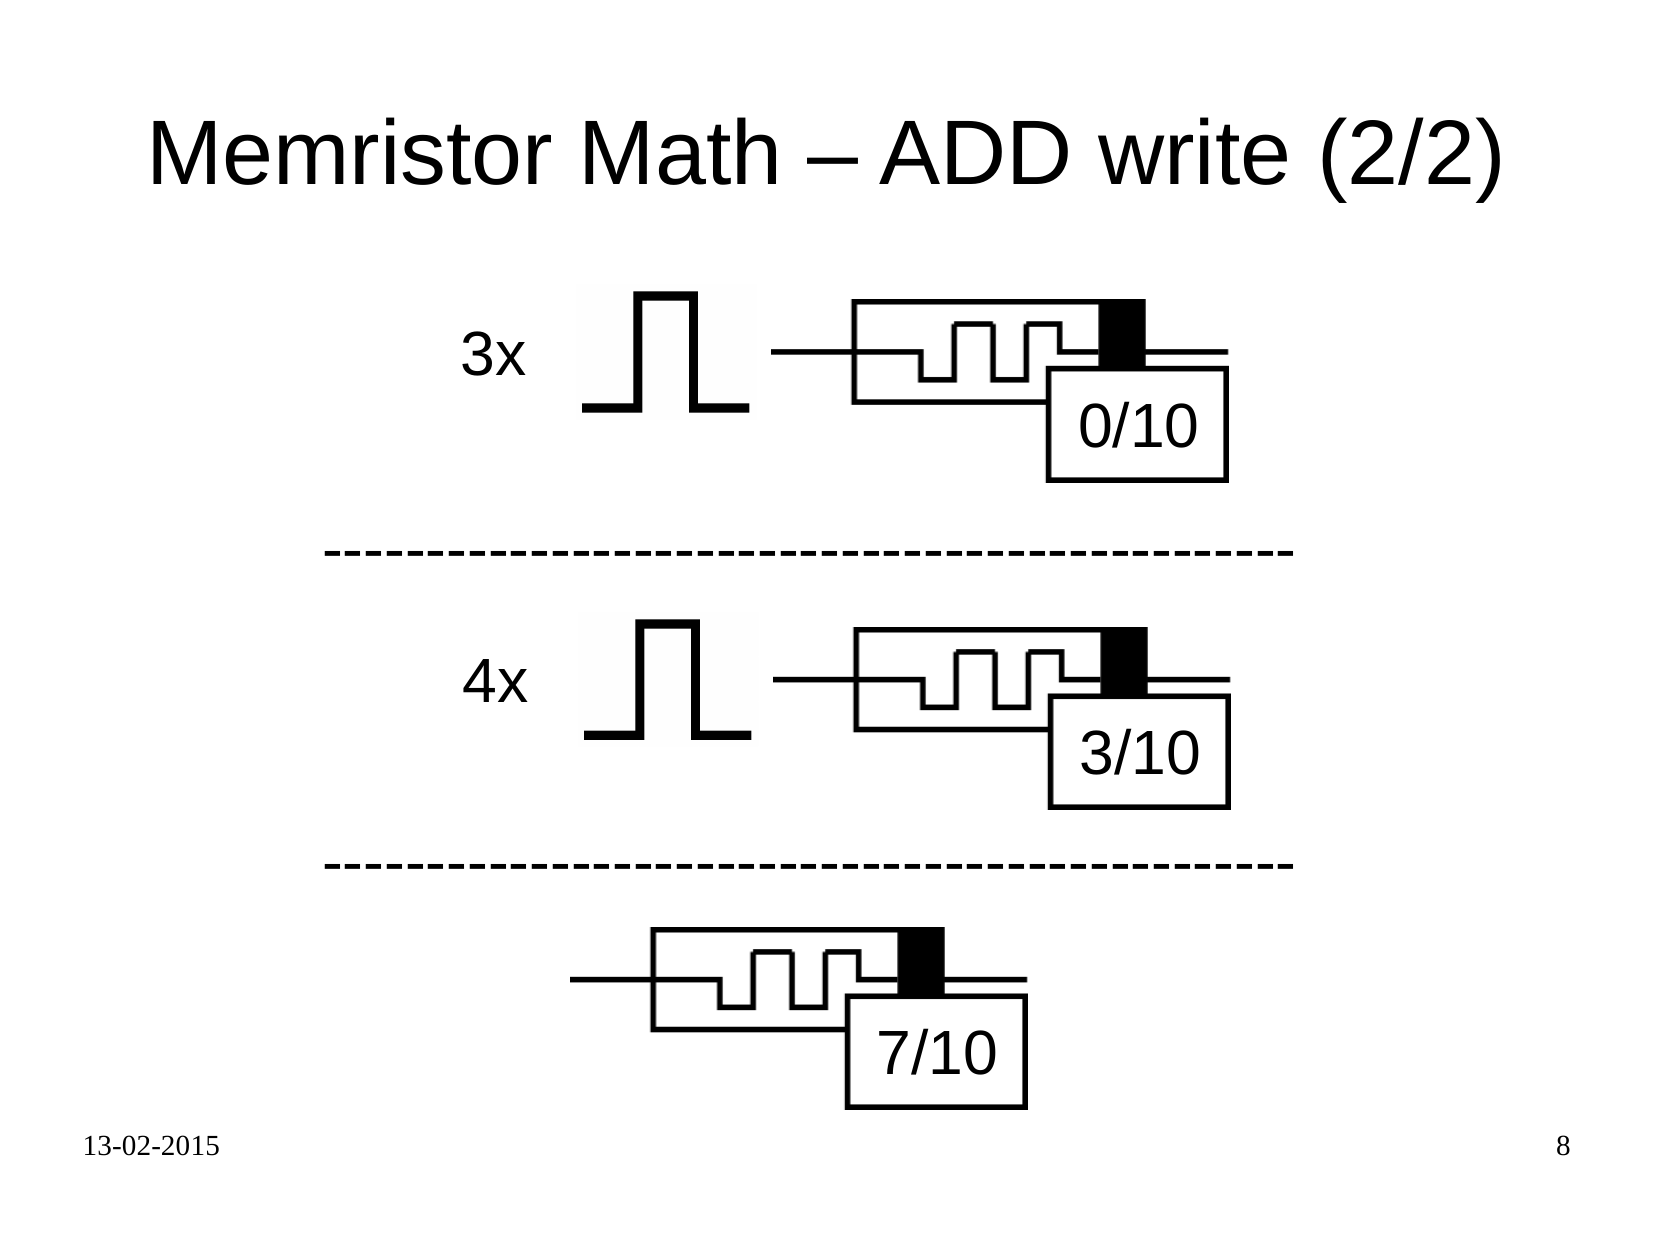

# Memristor Math – ADD write (2/2)
3x
0/10
-----------------------------------------------
4x
3/10
-----------------------------------------------
7/10
13-02-2015
8